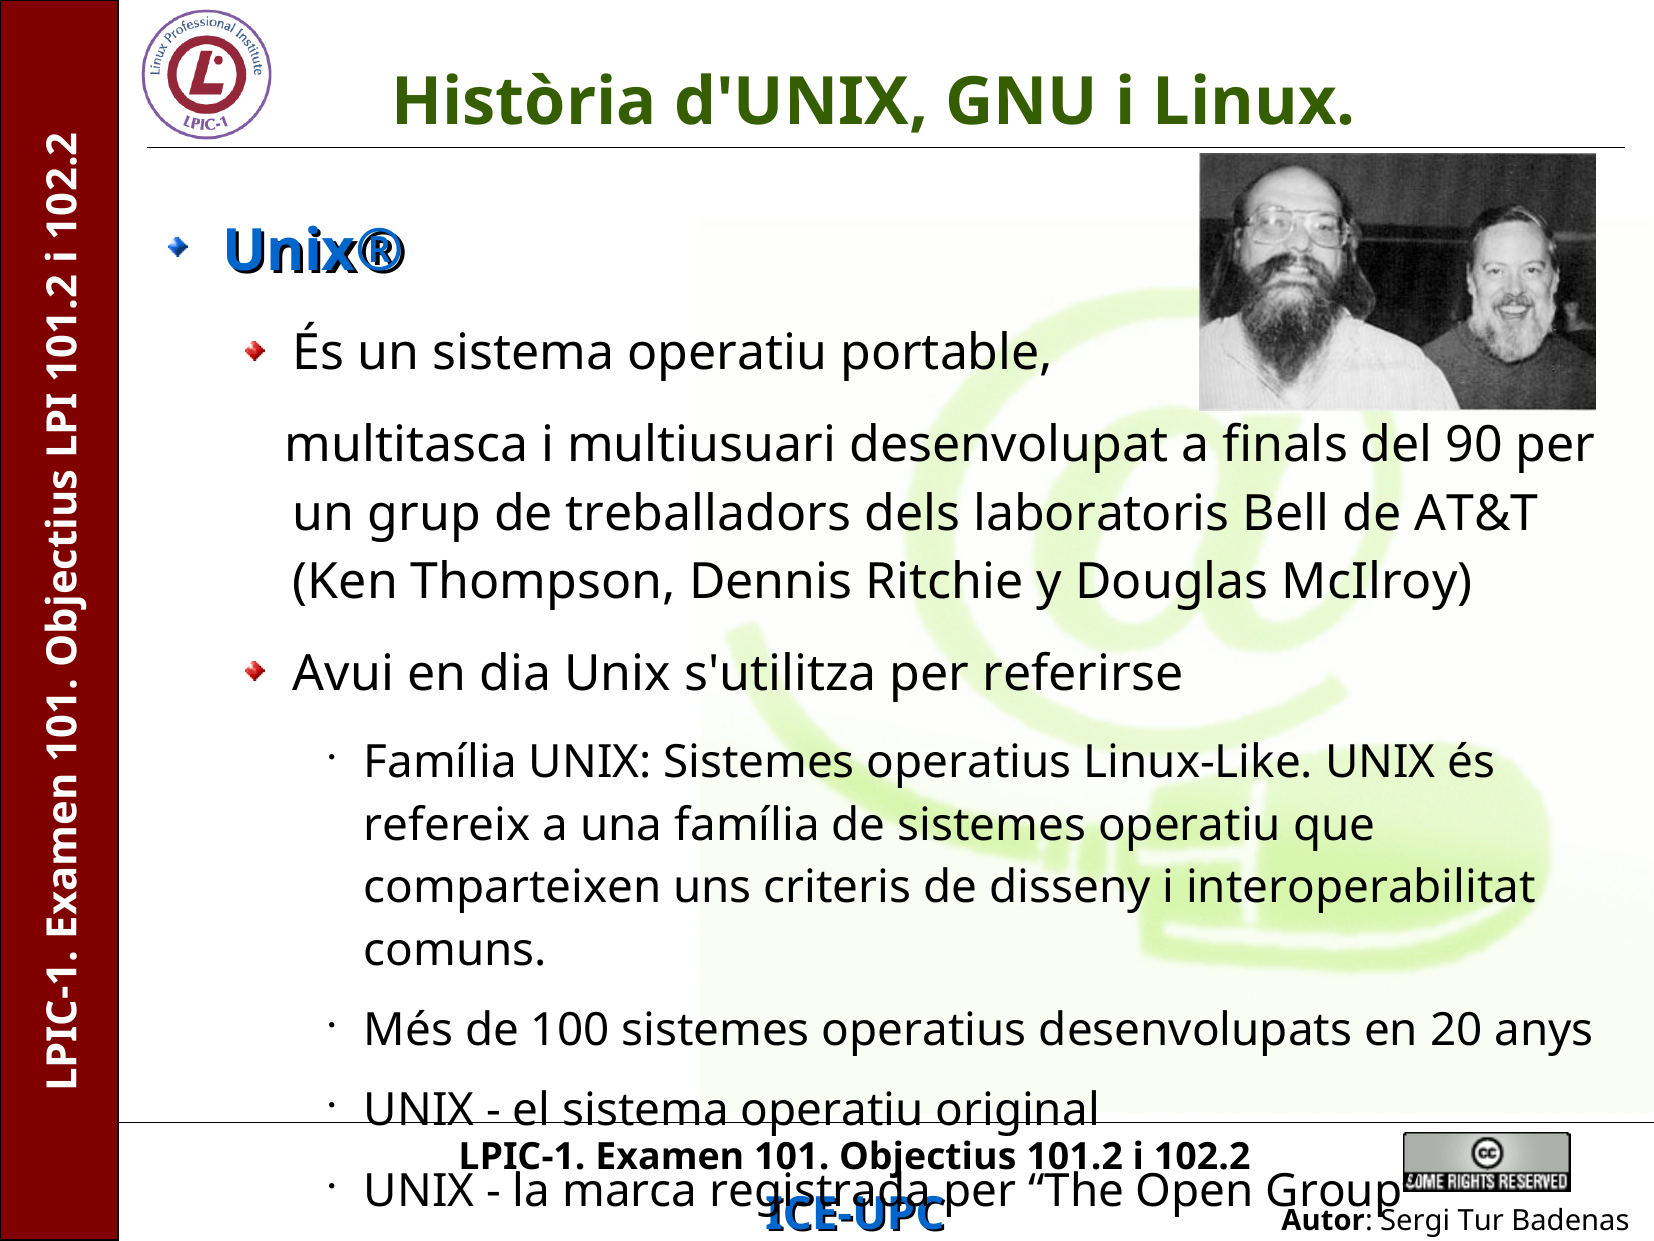

# Història d'UNIX, GNU i Linux.
Unix®
És un sistema operatiu portable,
 multitasca i multiusuari desenvolupat a finals del 90 per un grup de treballadors dels laboratoris Bell de AT&T (Ken Thompson, Dennis Ritchie y Douglas McIlroy)
Avui en dia Unix s'utilitza per referirse
Família UNIX: Sistemes operatius Linux-Like. UNIX és refereix a una família de sistemes operatiu que comparteixen uns criteris de disseny i interoperabilitat comuns.
Més de 100 sistemes operatius desenvolupats en 20 anys
UNIX - el sistema operatiu original
UNIX - la marca registrada per “The Open Group”